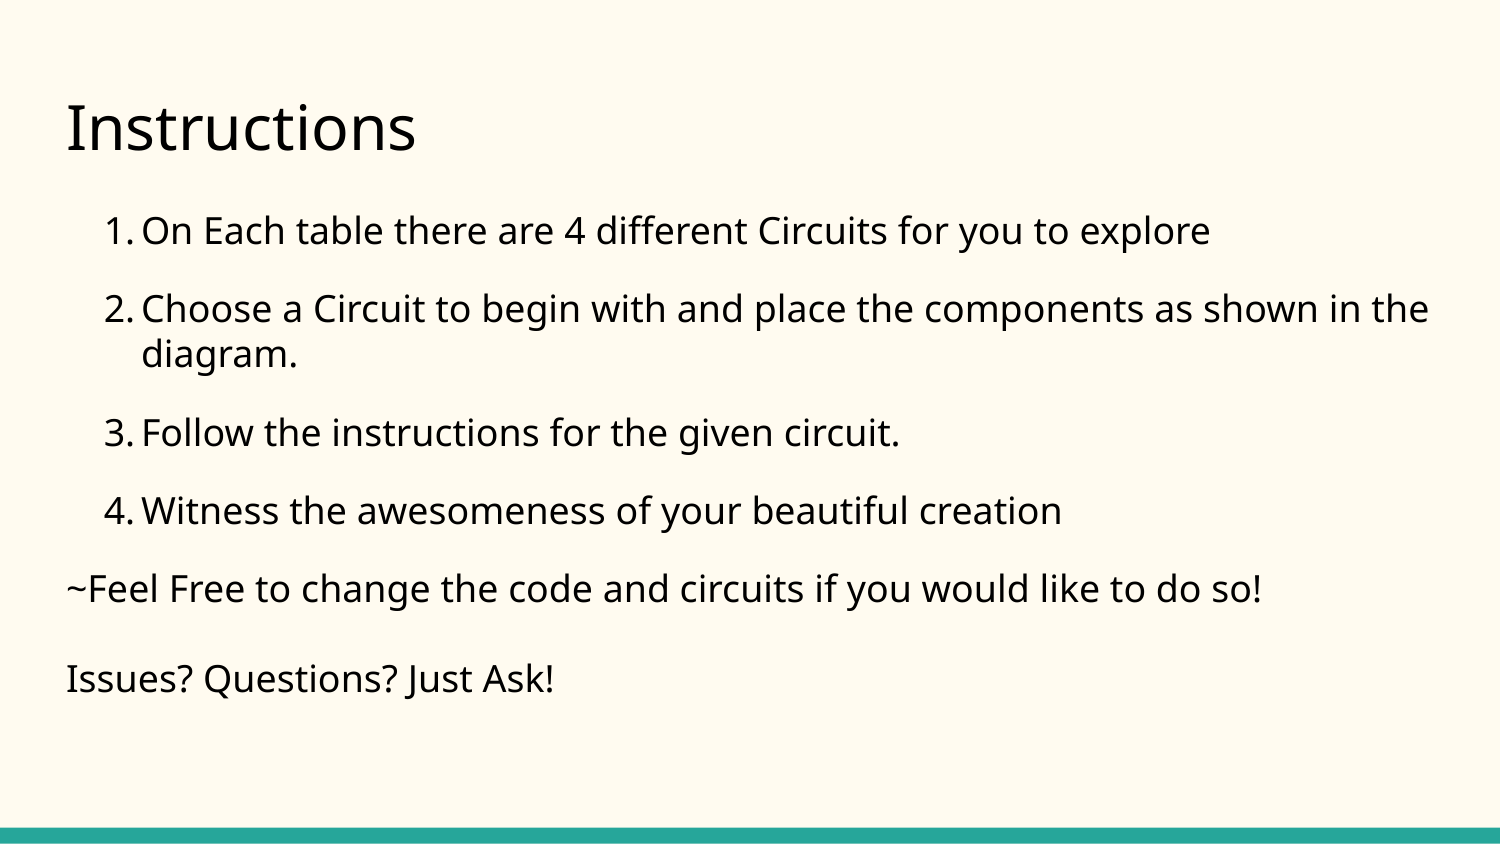

# Instructions
On Each table there are 4 different Circuits for you to explore
Choose a Circuit to begin with and place the components as shown in the diagram.
Follow the instructions for the given circuit.
Witness the awesomeness of your beautiful creation
~Feel Free to change the code and circuits if you would like to do so!
Issues? Questions? Just Ask!